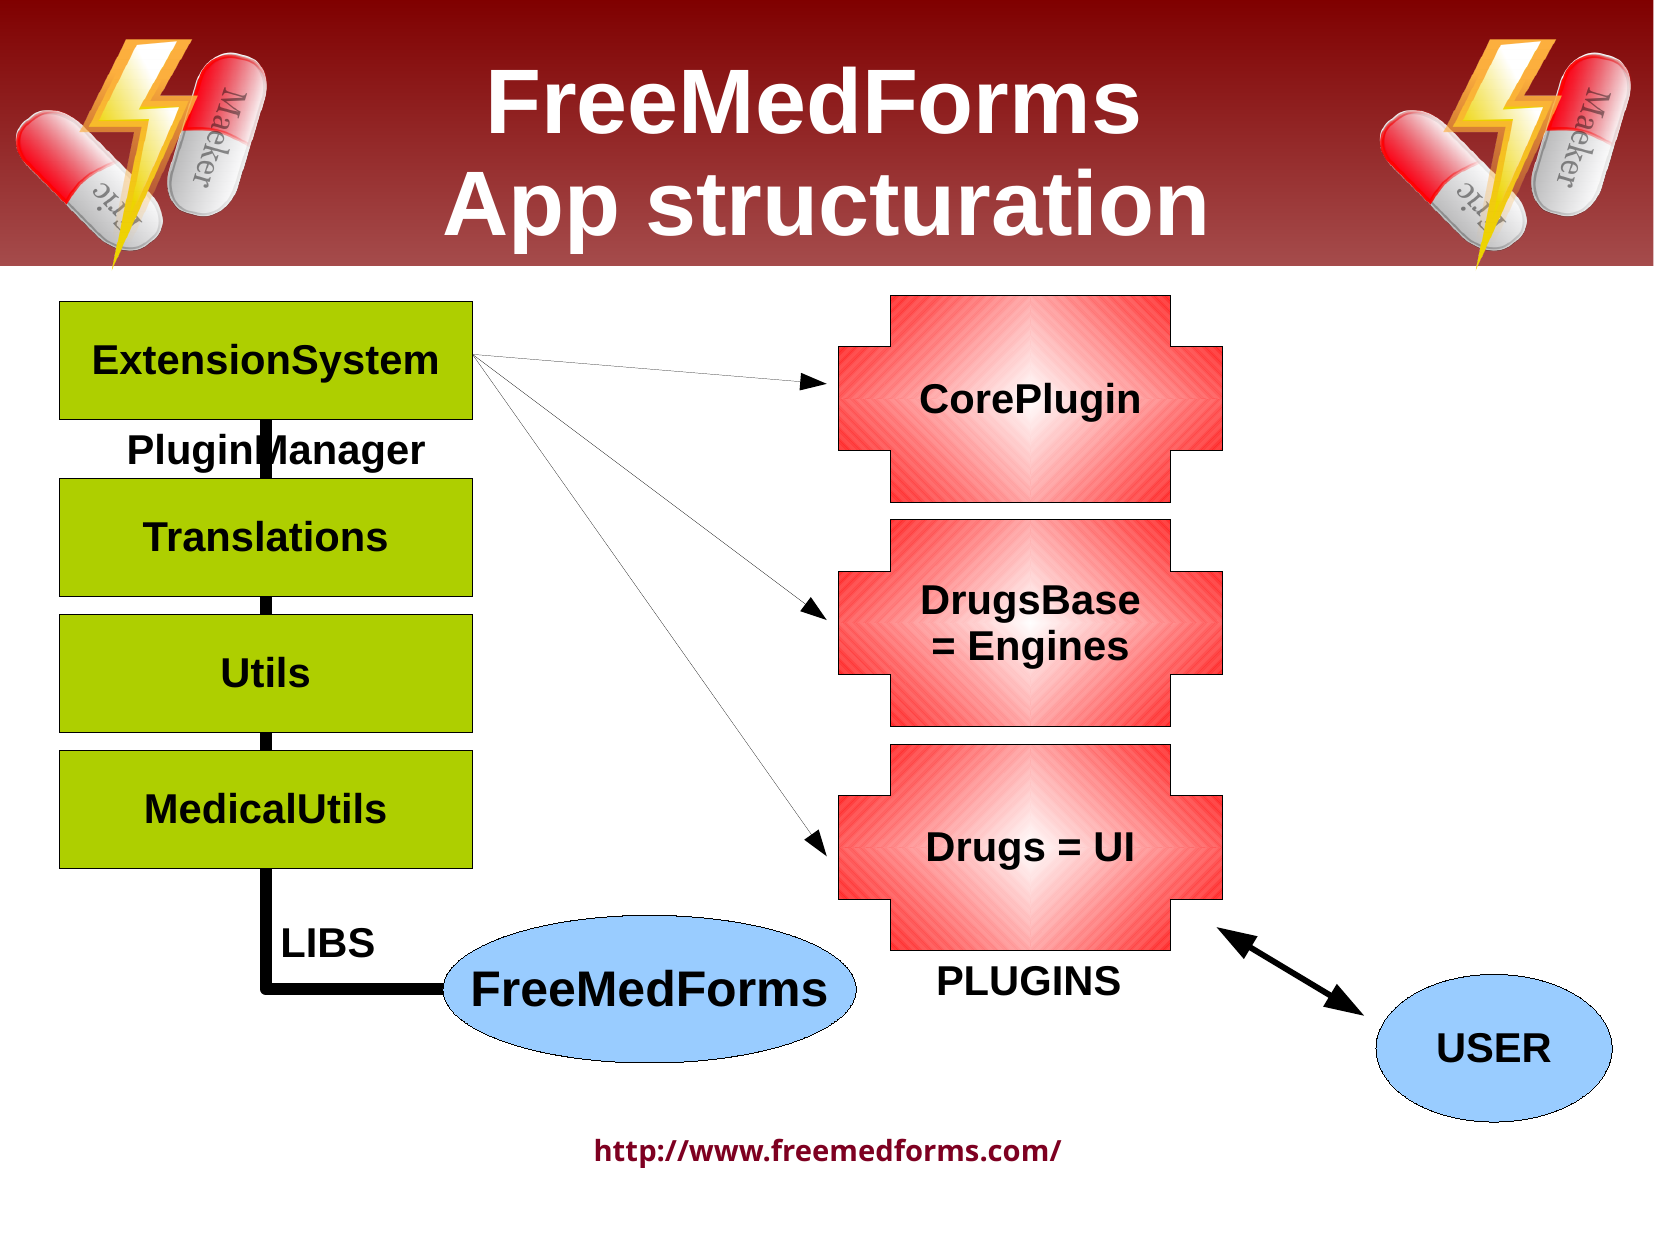

# FreeMedForms App structuration
CorePlugin
ExtensionSystem
PluginManager
Translations
DrugsBase
= Engines
Utils
Drugs = UI
MedicalUtils
LIBS
FreeMedForms
PLUGINS
USER